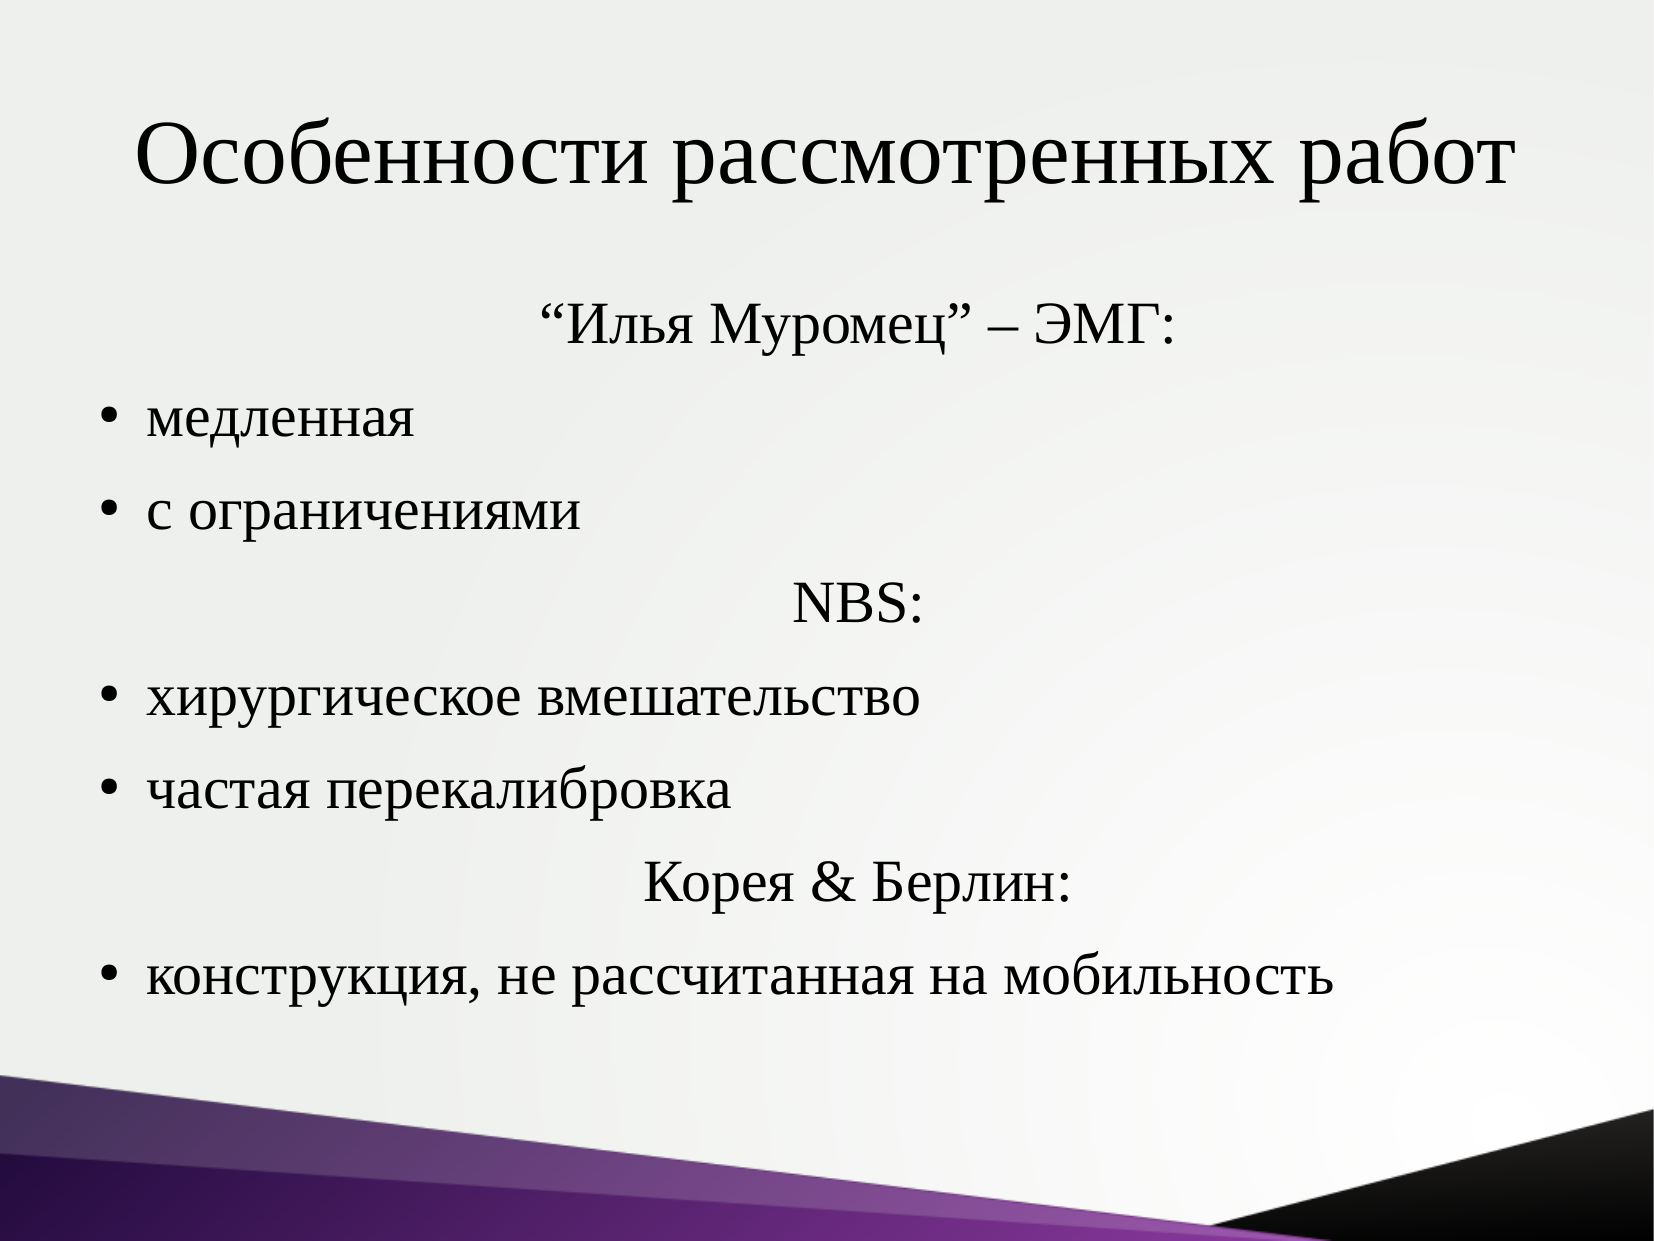

# Особенности рассмотренных работ
“Илья Муромец” – ЭМГ:
медленная
с ограничениями
NBS:
хирургическое вмешательство
частая перекалибровка
Корея & Берлин:
конструкция, не рассчитанная на мобильность